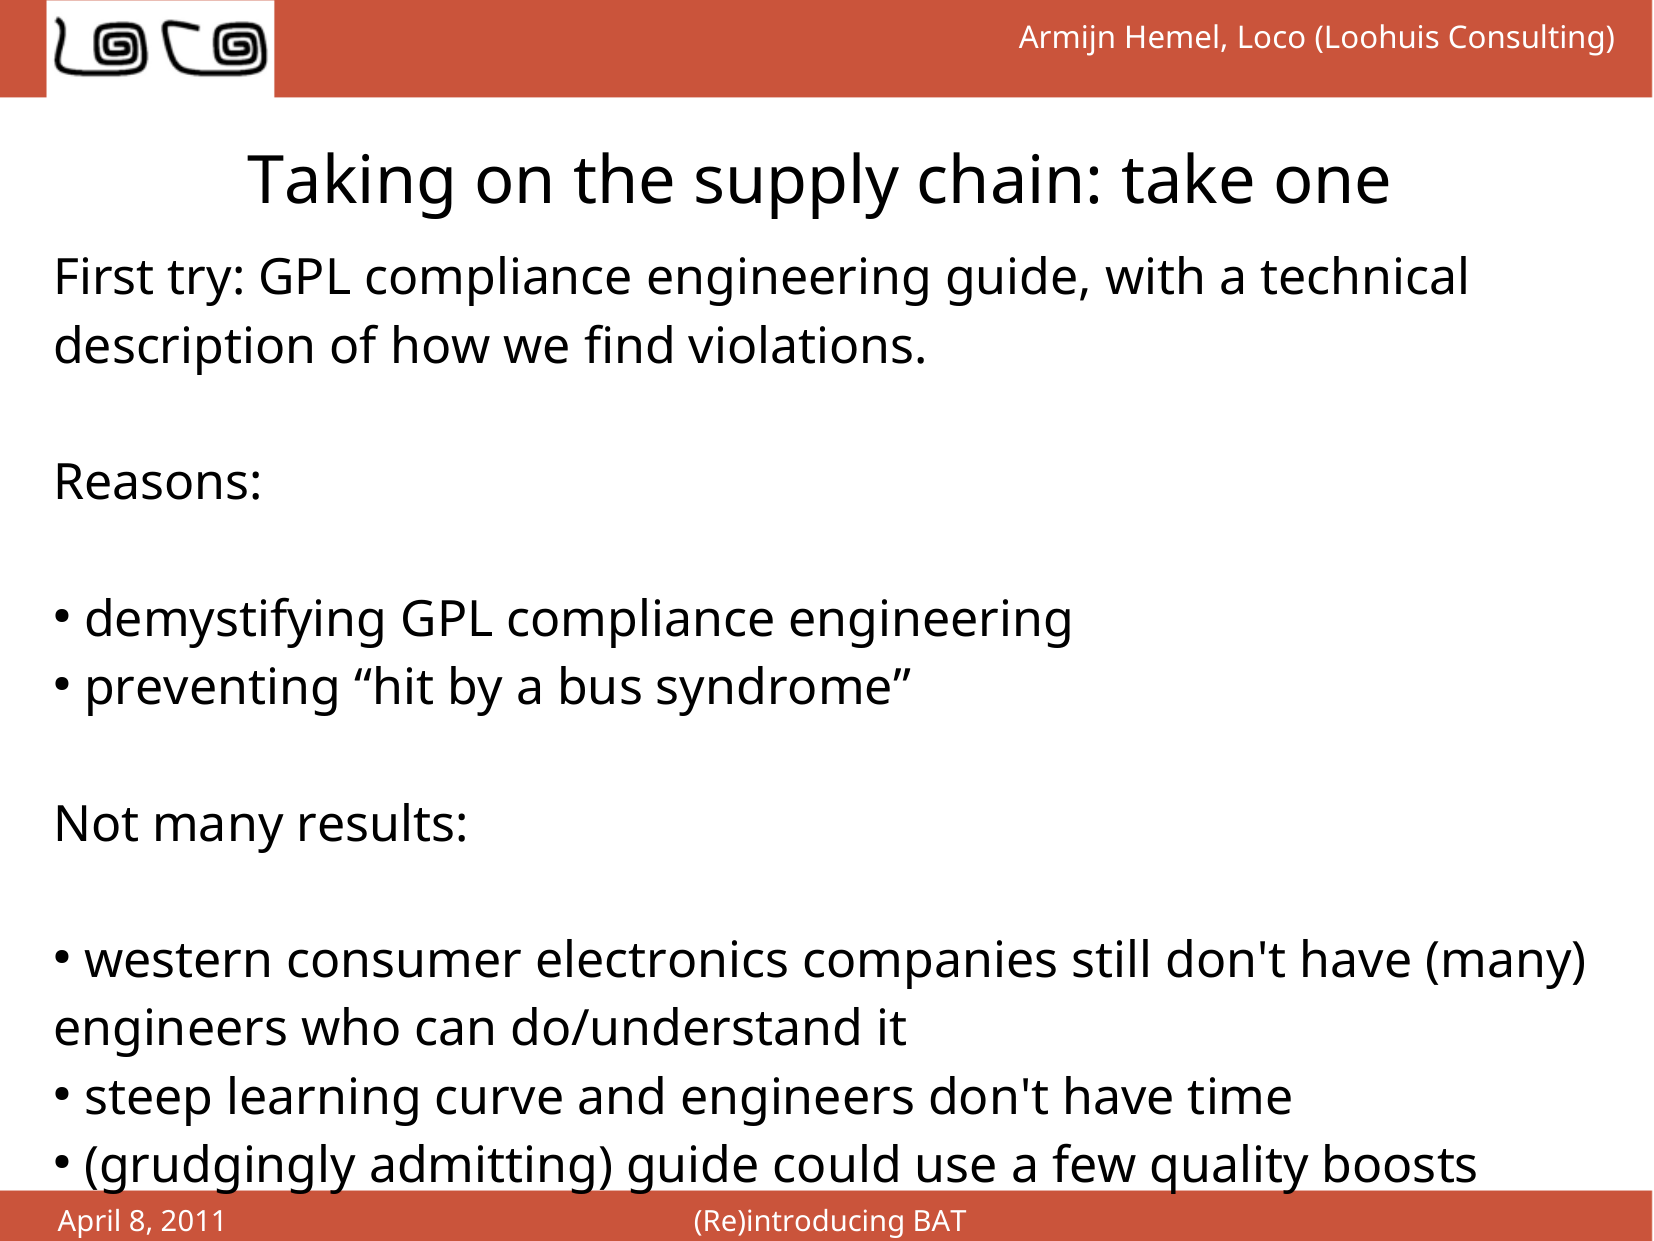

# Taking on the supply chain: take one
First try: GPL compliance engineering guide, with a technical description of how we find violations.
Reasons:
 demystifying GPL compliance engineering
 preventing “hit by a bus syndrome”
Not many results:
 western consumer electronics companies still don't have (many) engineers who can do/understand it
 steep learning curve and engineers don't have time
 (grudgingly admitting) guide could use a few quality boosts
Comet: practical solution or crutch?